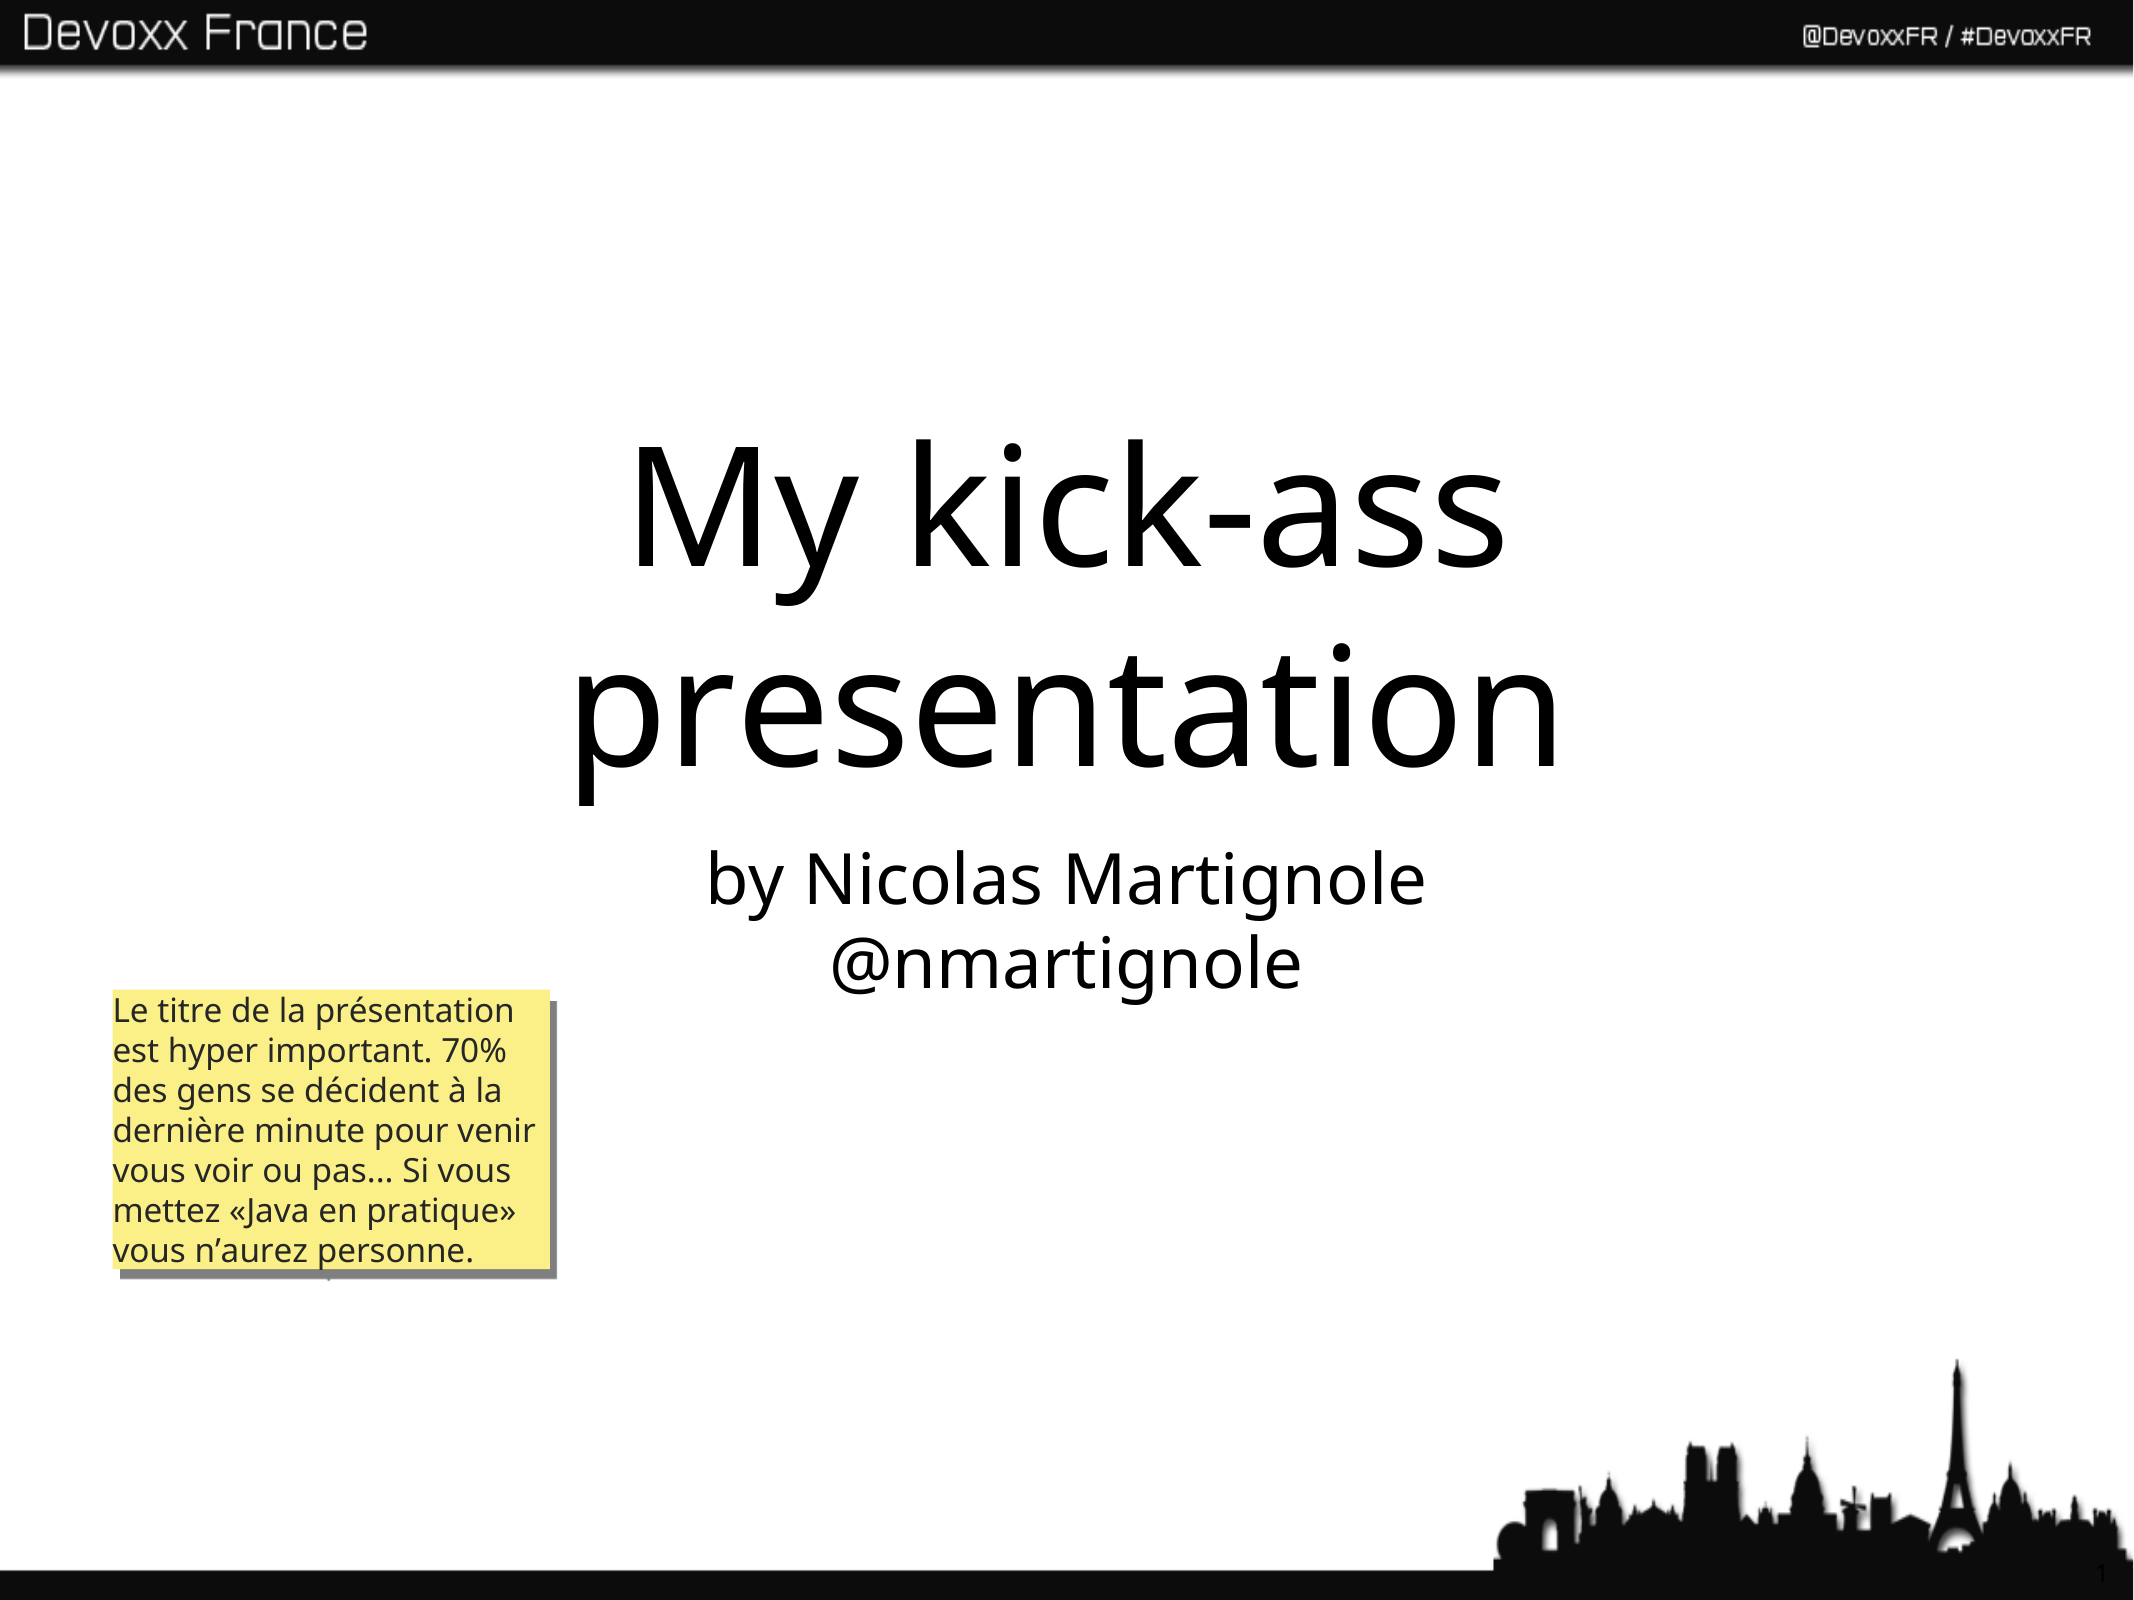

# My kick-ass presentation
by Nicolas Martignole
@nmartignole
Le titre de la présentation est hyper important. 70% des gens se décident à la dernière minute pour venir vous voir ou pas... Si vous mettez «Java en pratique» vous n’aurez personne.
1